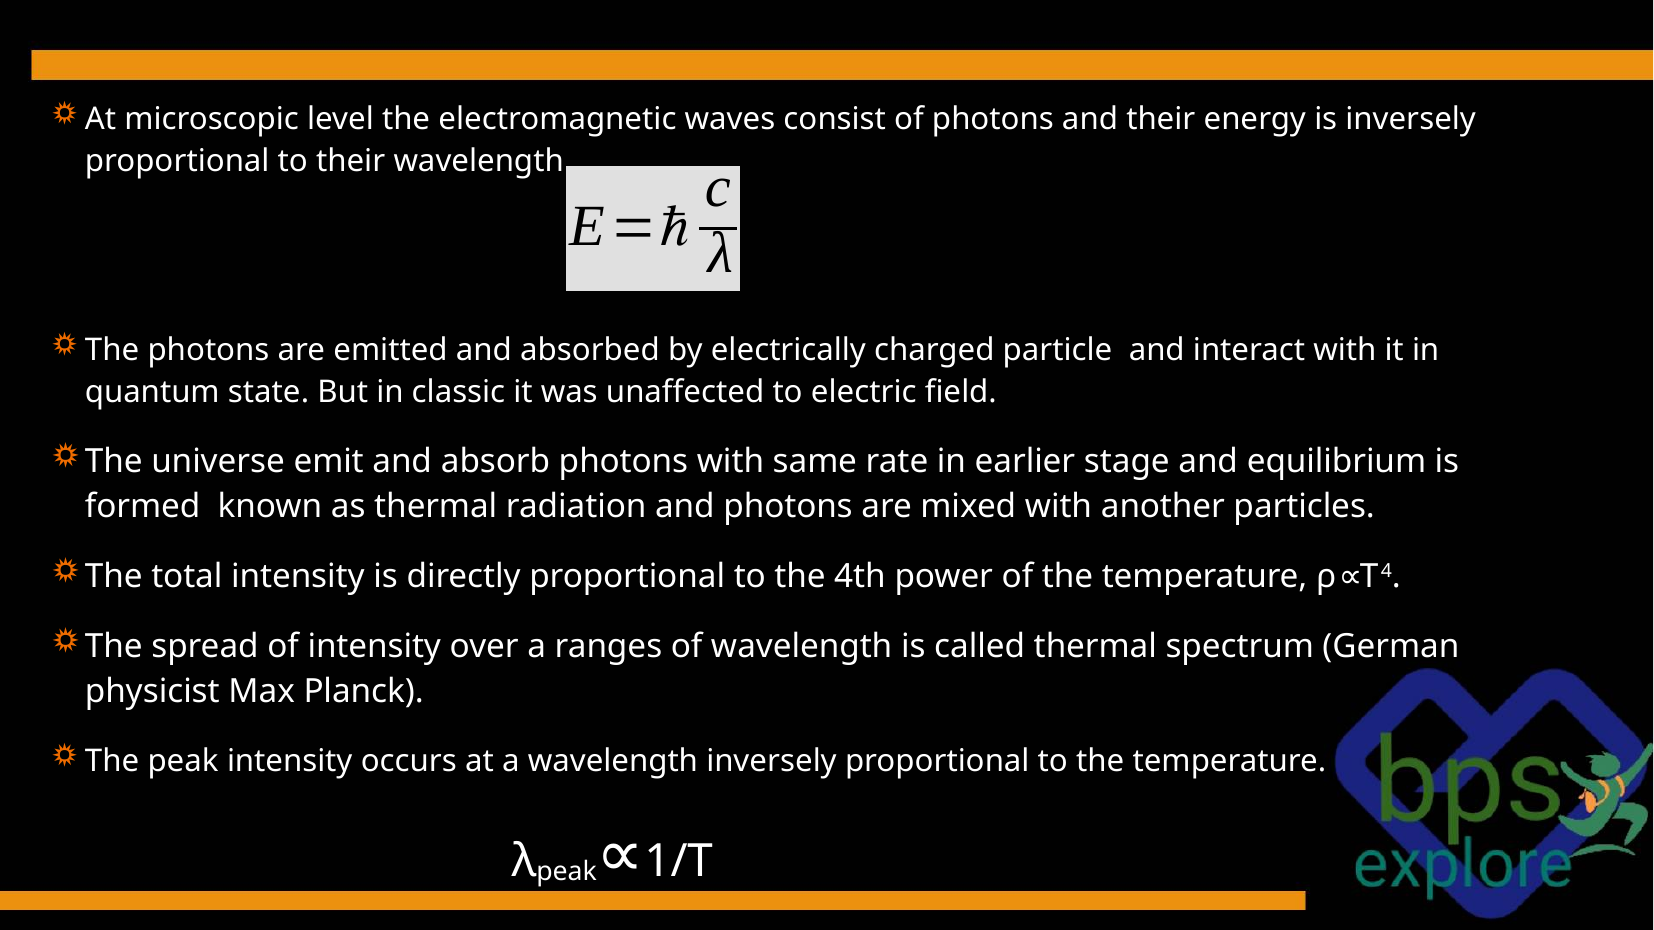

At microscopic level the electromagnetic waves consist of photons and their energy is inversely proportional to their wavelength
The photons are emitted and absorbed by electrically charged particle and interact with it in quantum state. But in classic it was unaffected to electric field.
The universe emit and absorb photons with same rate in earlier stage and equilibrium is formed known as thermal radiation and photons are mixed with another particles.
The total intensity is directly proportional to the 4th power of the temperature, ρ∝T4.
The spread of intensity over a ranges of wavelength is called thermal spectrum (German physicist Max Planck).
The peak intensity occurs at a wavelength inversely proportional to the temperature.
						 λpeak​∝1/T